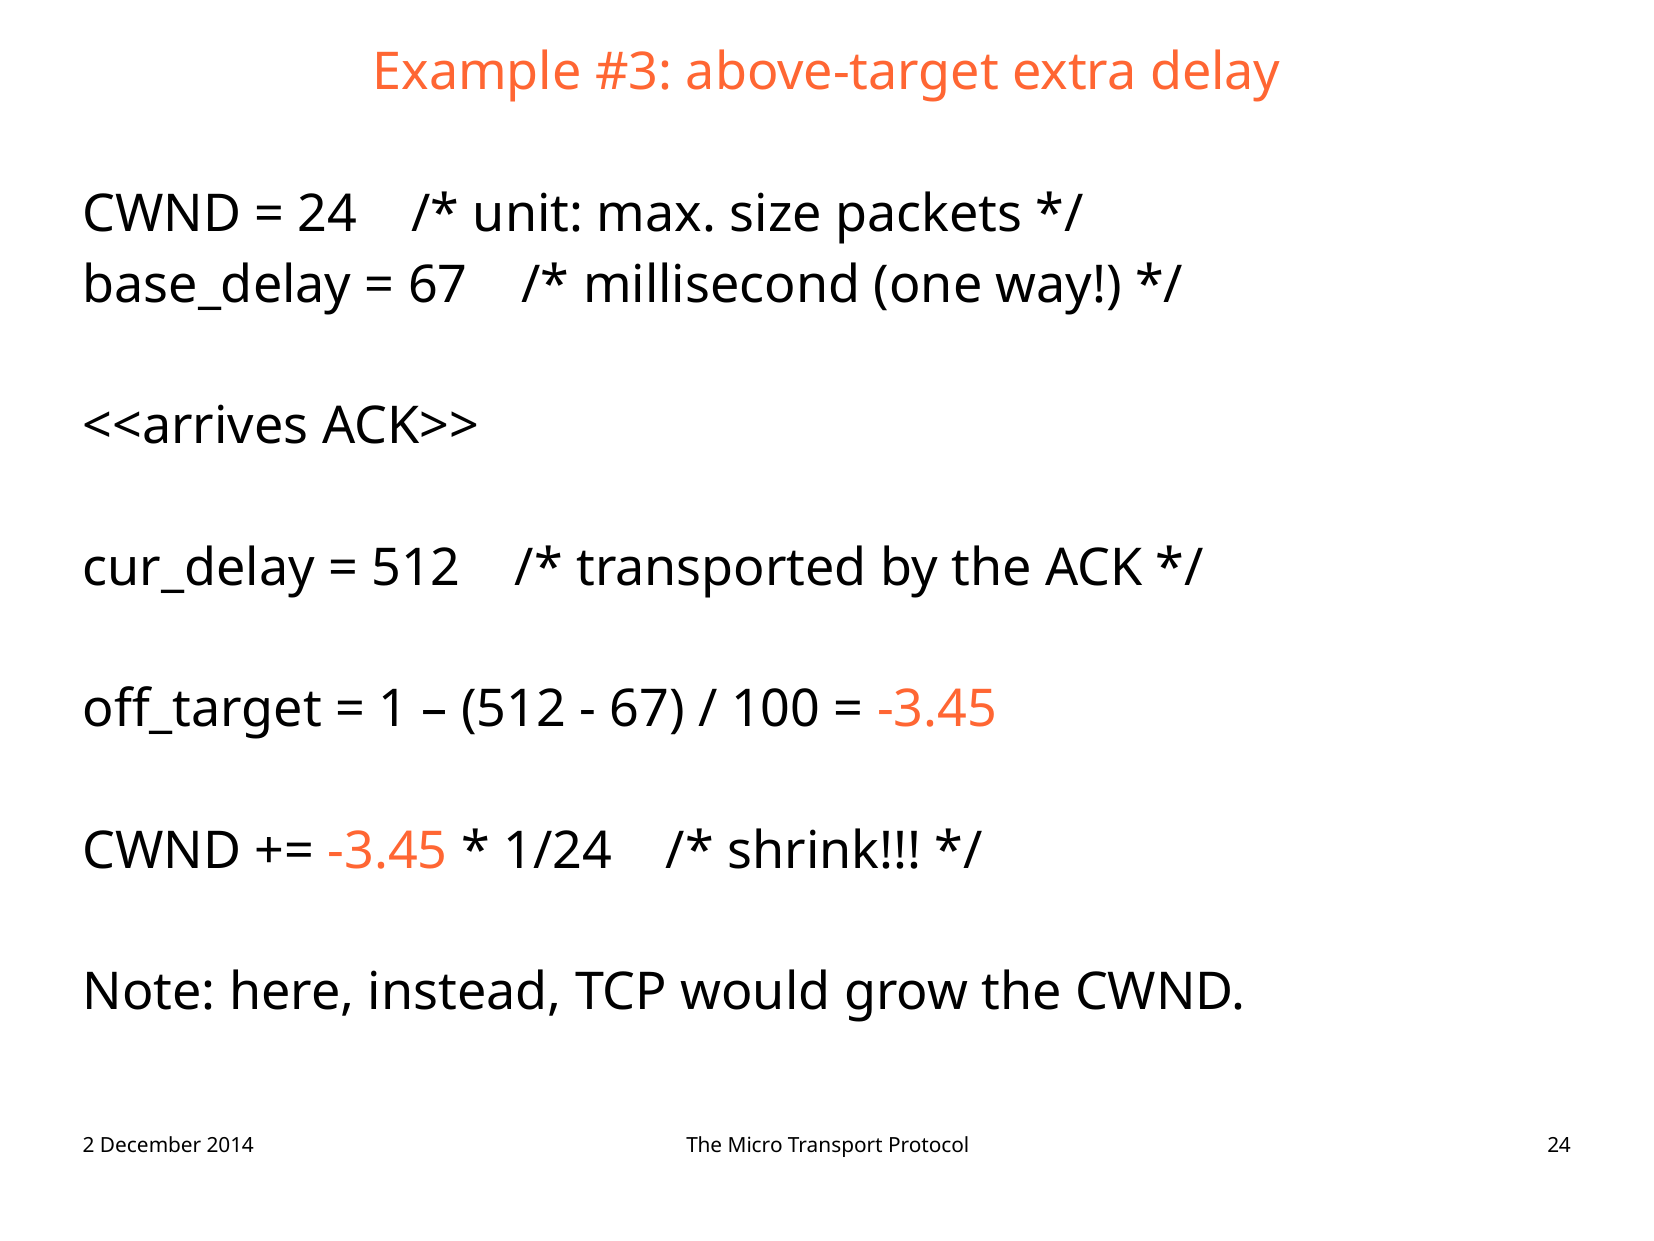

# Example #3: above-target extra delay
CWND = 24 /* unit: max. size packets */
base_delay = 67 /* millisecond (one way!) */
<<arrives ACK>>
cur_delay = 512 /* transported by the ACK */
off_target = 1 – (512 - 67) / 100 = -3.45
CWND += -3.45 * 1/24 /* shrink!!! */
Note: here, instead, TCP would grow the CWND.
2 December 2014
The Micro Transport Protocol
24